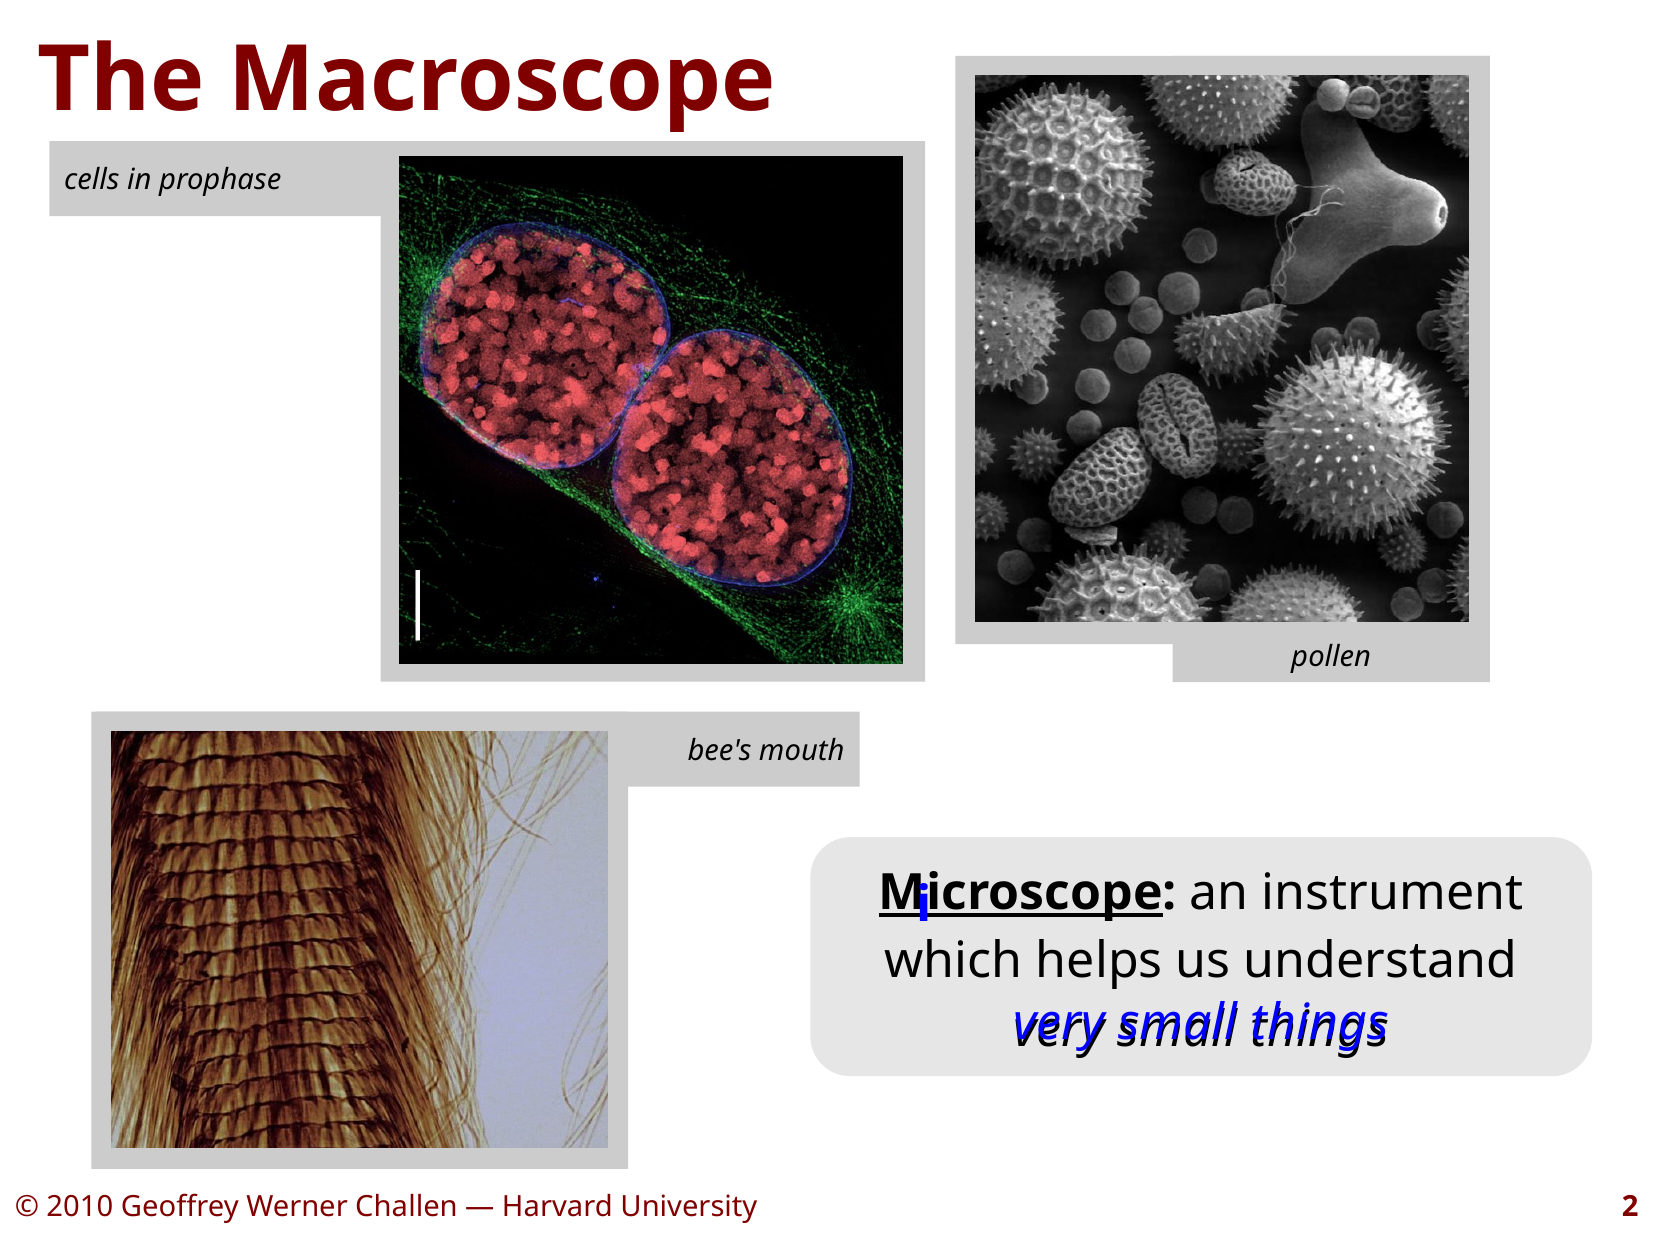

# The Macroscope
pollen
cells in prophase
bee's mouth
Microscope: an instrument which helps us understand very small things
i
very small things
2